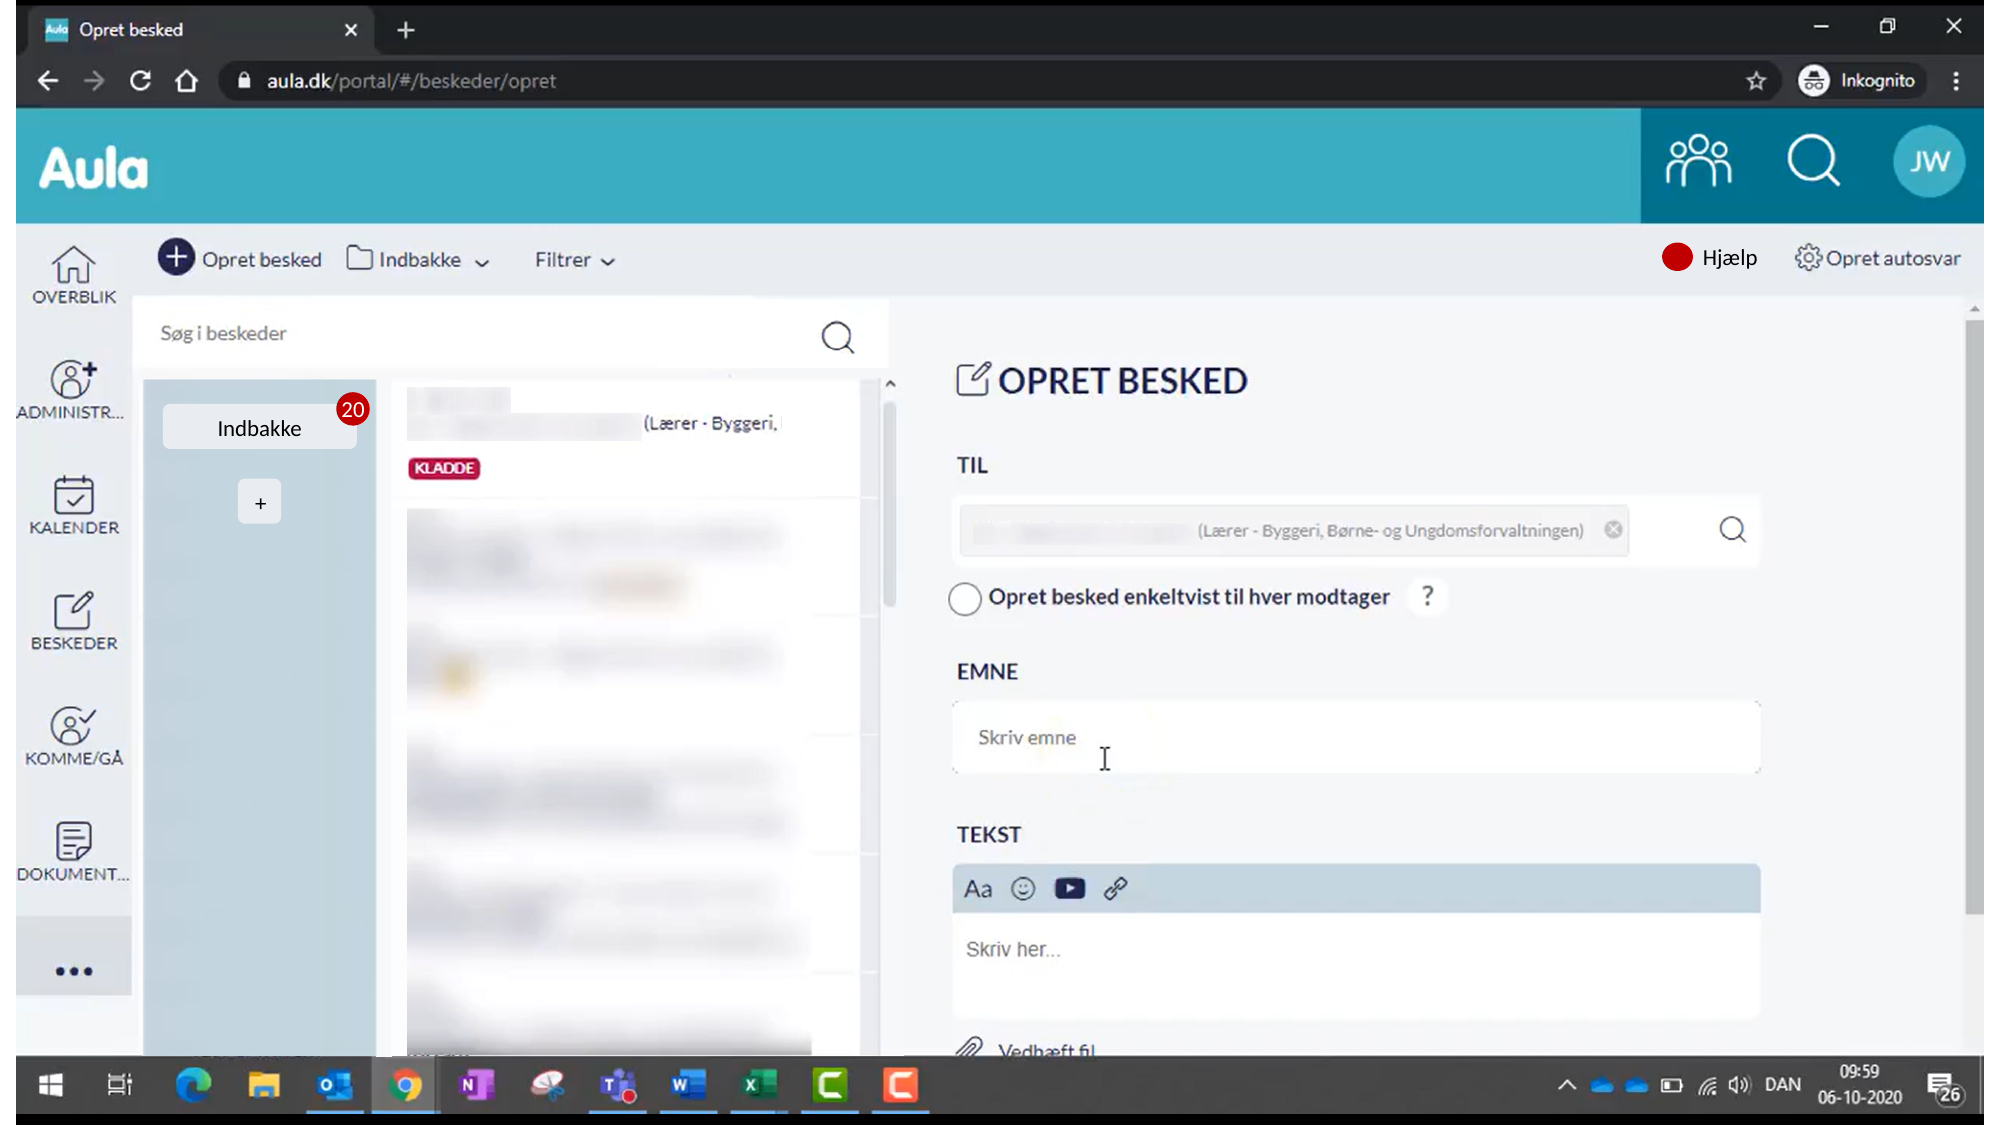

Hjælp
20
6
Indbakke
Indbakke
2
Elever
+
2
Forældre
1
Lærer
1
Ledelse
Andet
+